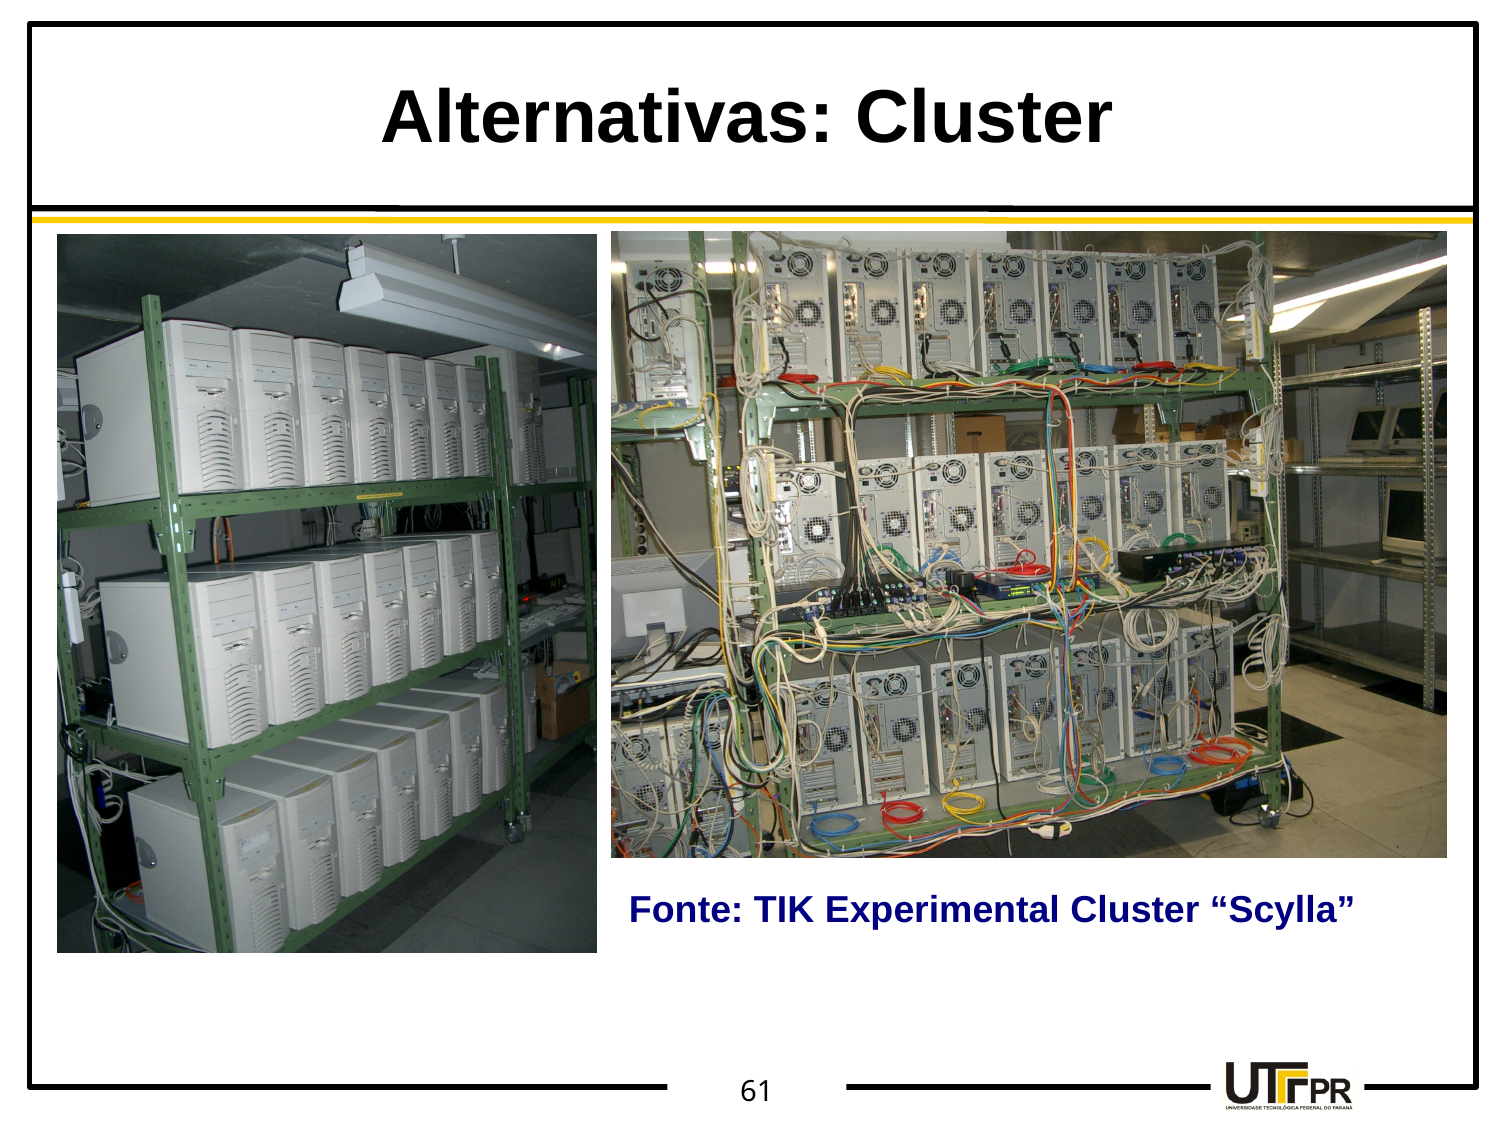

# Alternativas: Cluster
Fonte: TIK Experimental Cluster “Scylla”